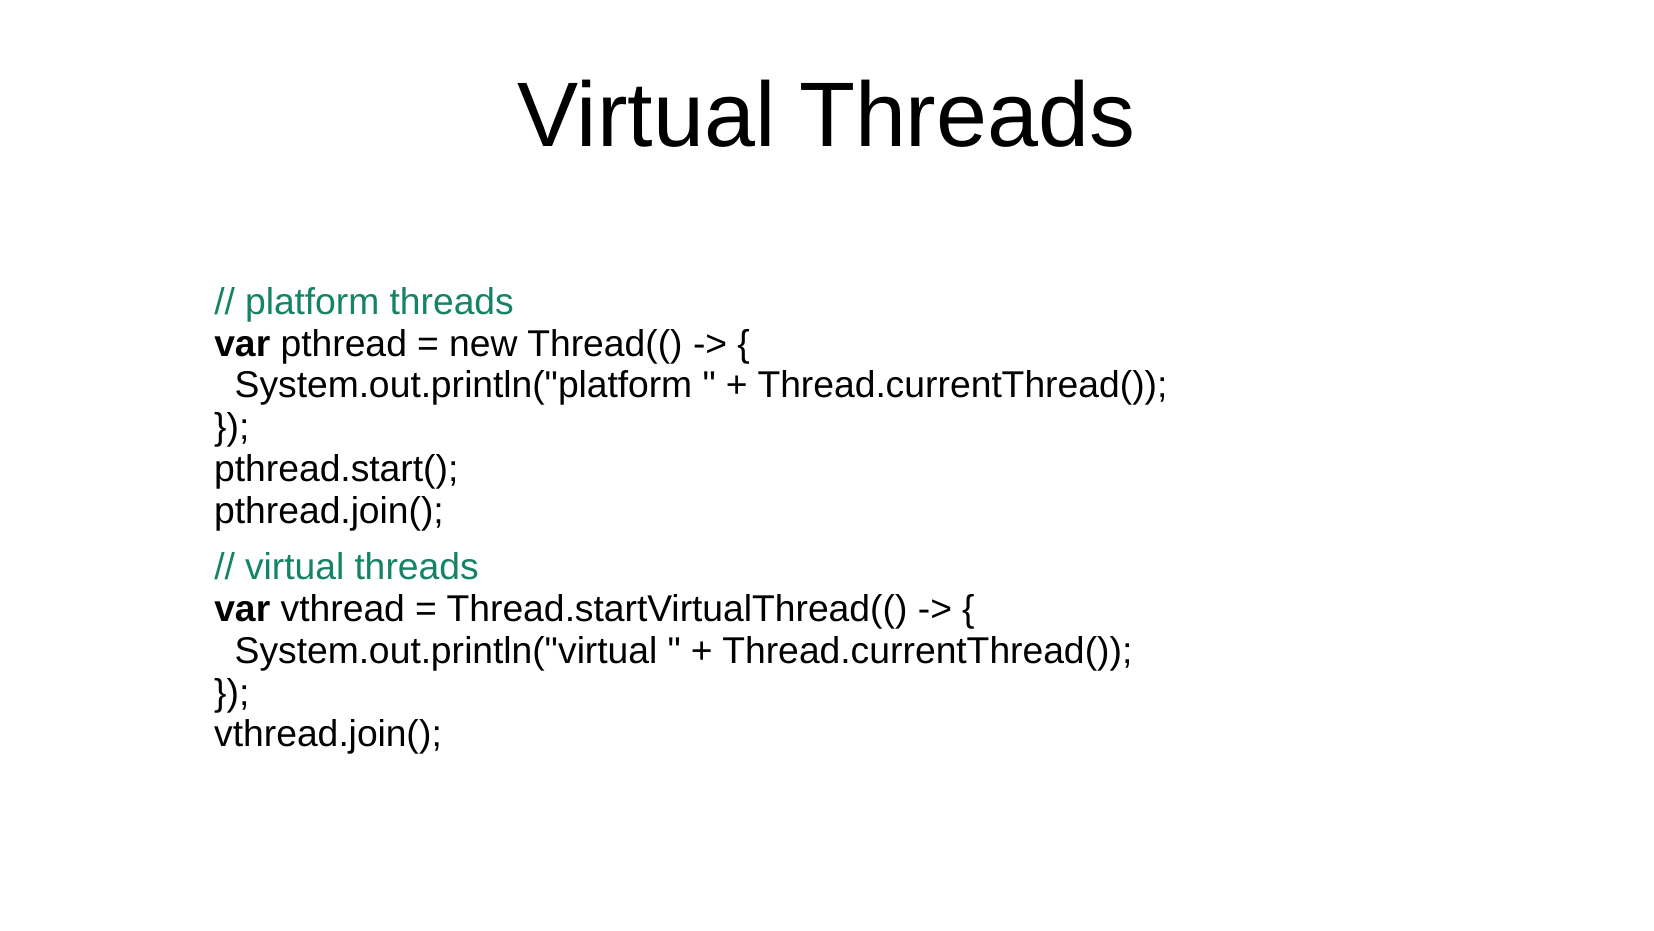

# Virtual Threads
 // platform threads
 var pthread = new Thread(() -> {
 System.out.println("platform " + Thread.currentThread());
 });
 pthread.start();
 pthread.join();
 // virtual threads
 var vthread = Thread.startVirtualThread(() -> {
 System.out.println("virtual " + Thread.currentThread());
 });
 vthread.join();